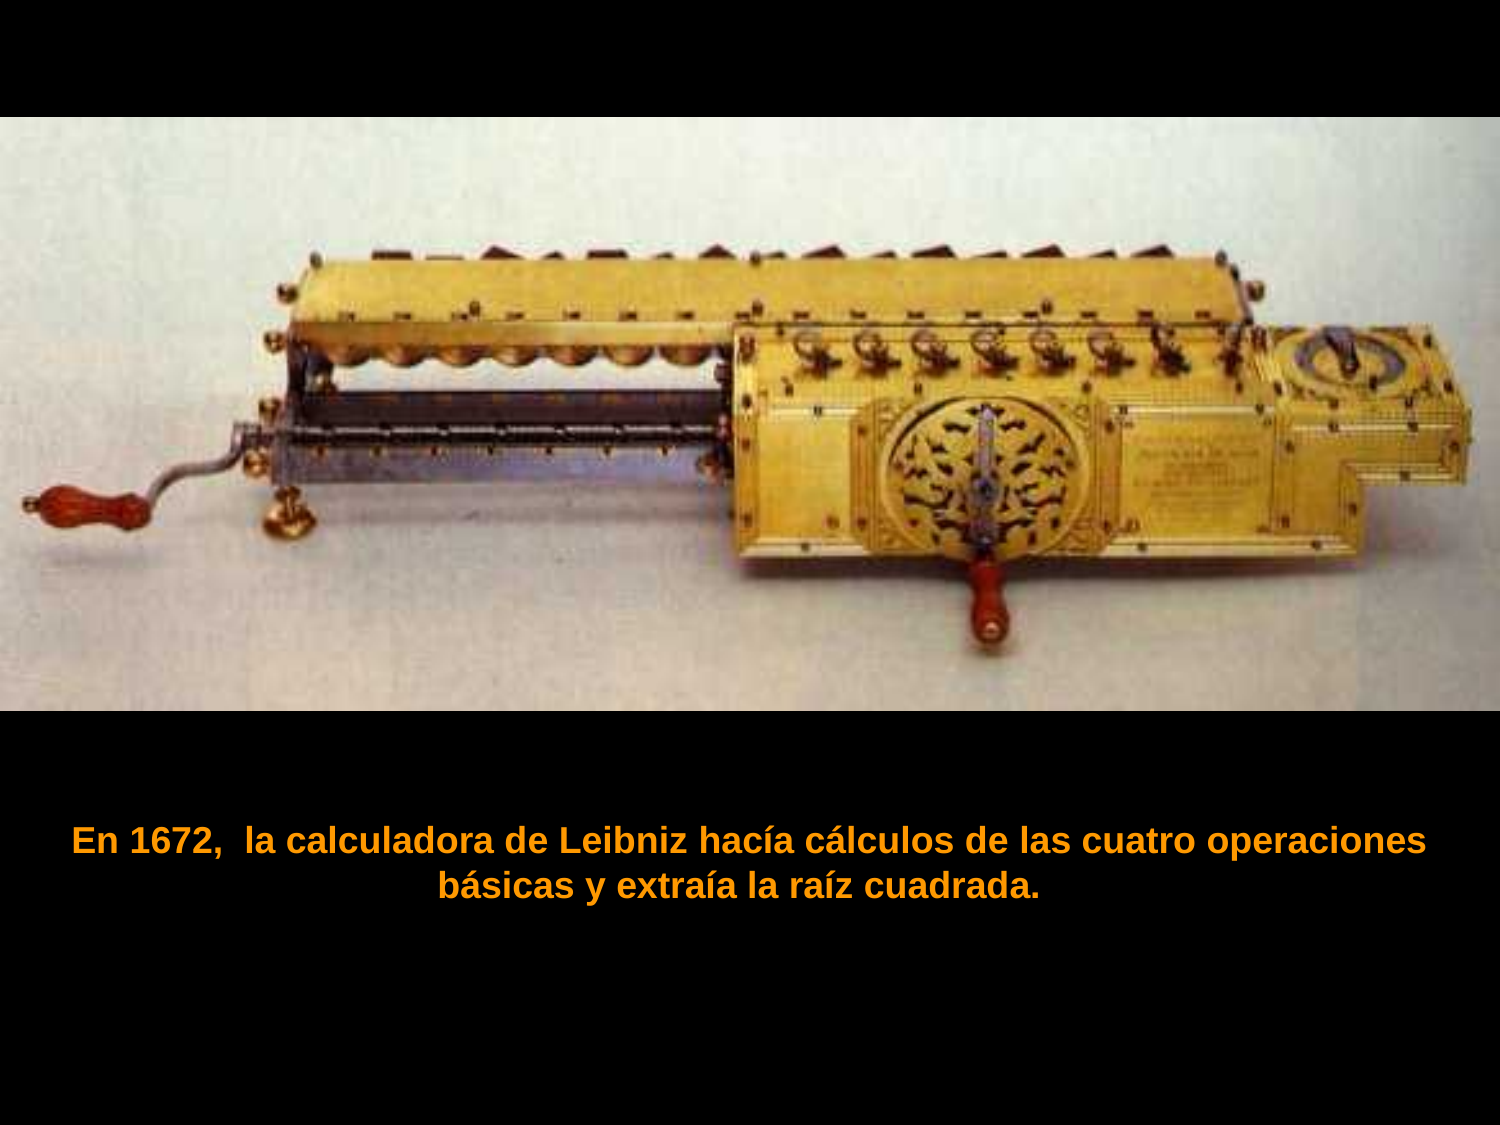

En 1672, la calculadora de Leibniz hacía cálculos de las cuatro operaciones básicas y extraía la raíz cuadrada.